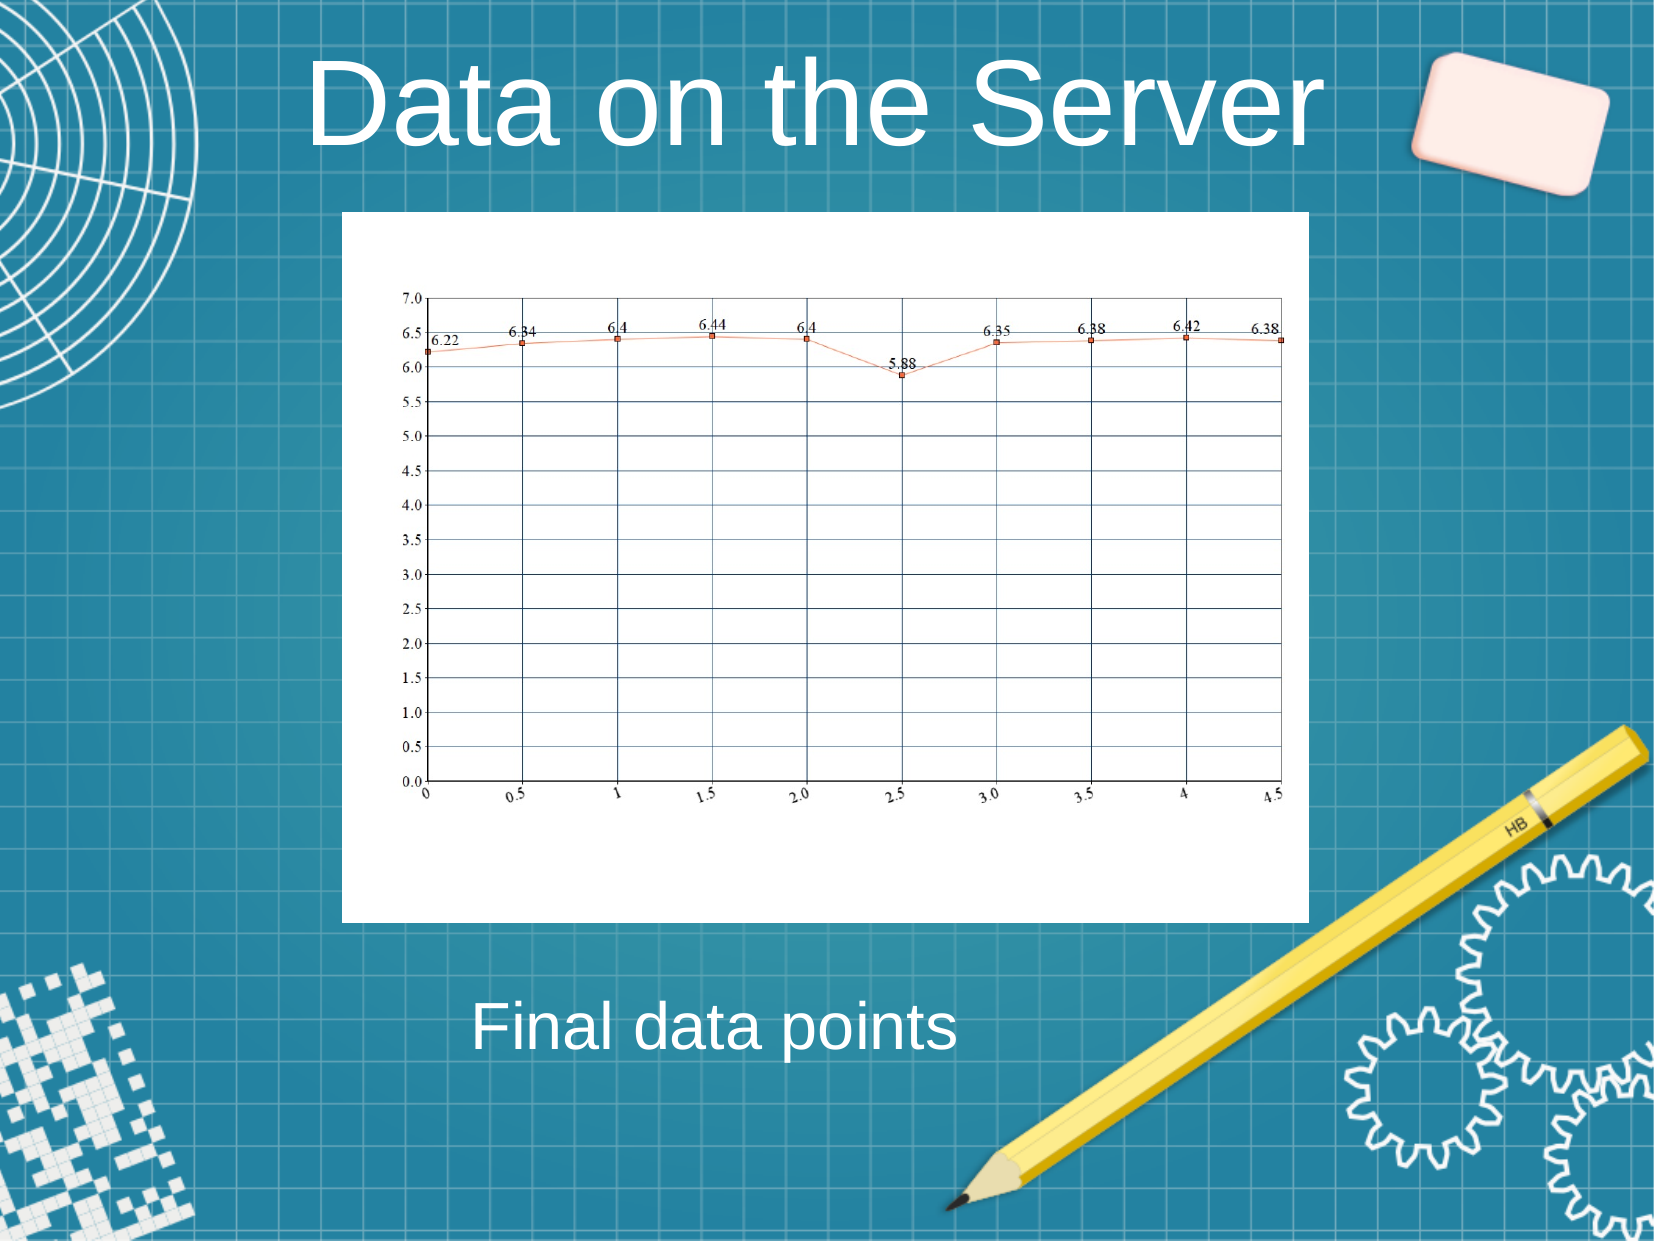

# Data on the Server
Final data points